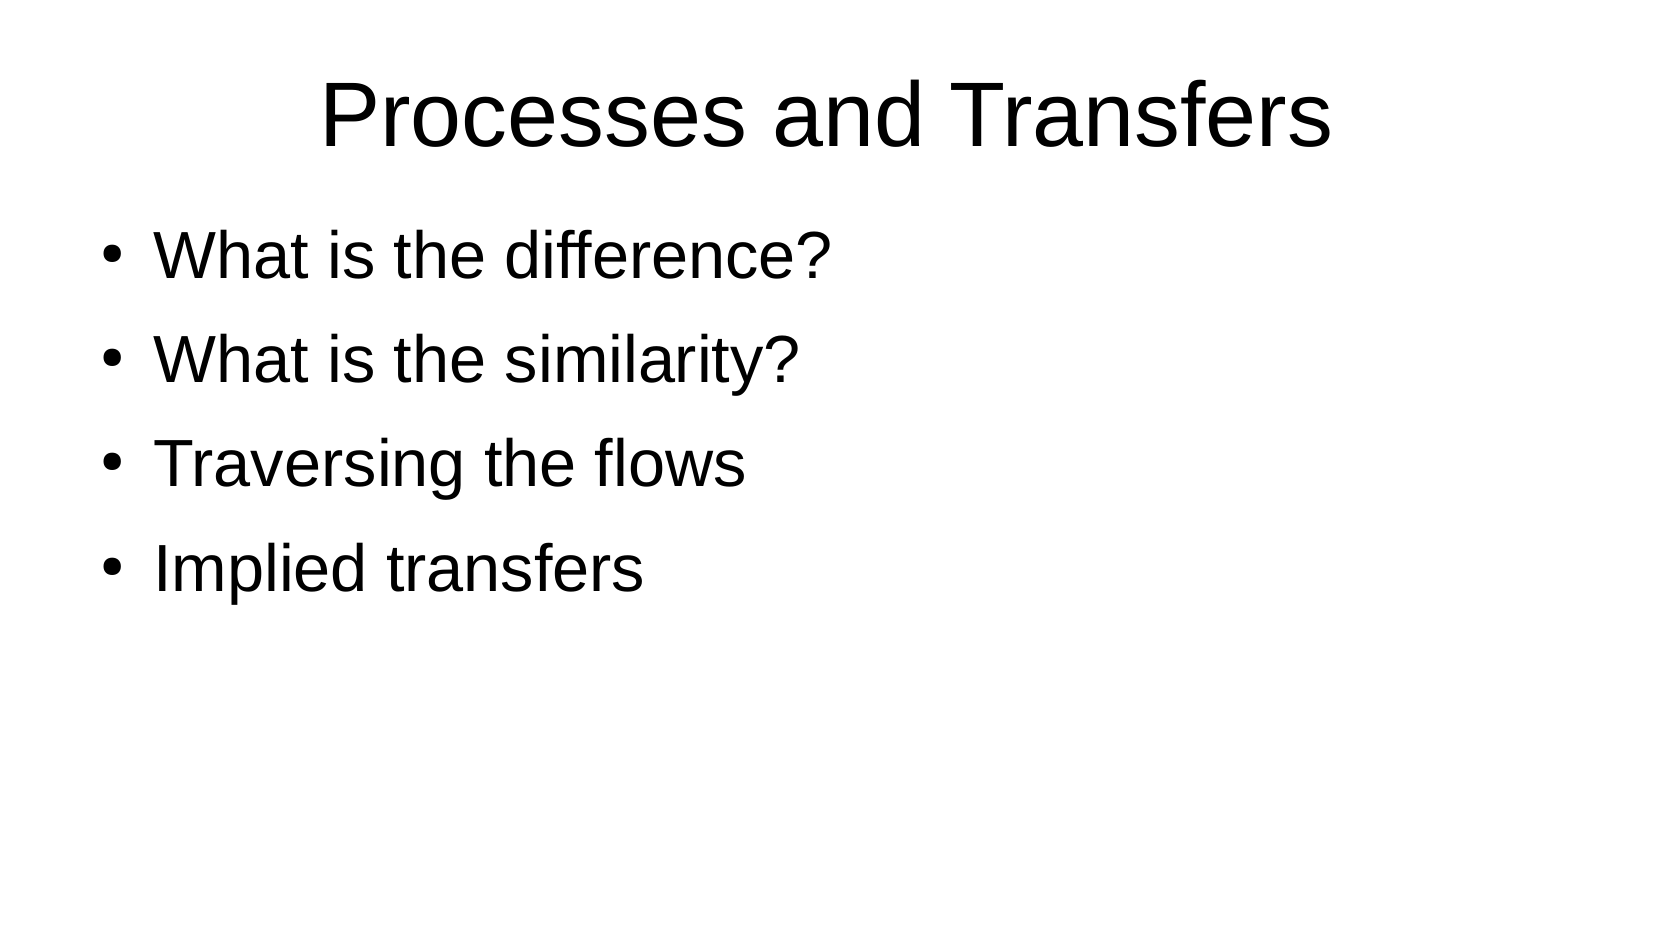

Processes and Transfers
# What is the difference?
What is the similarity?
Traversing the flows
Implied transfers